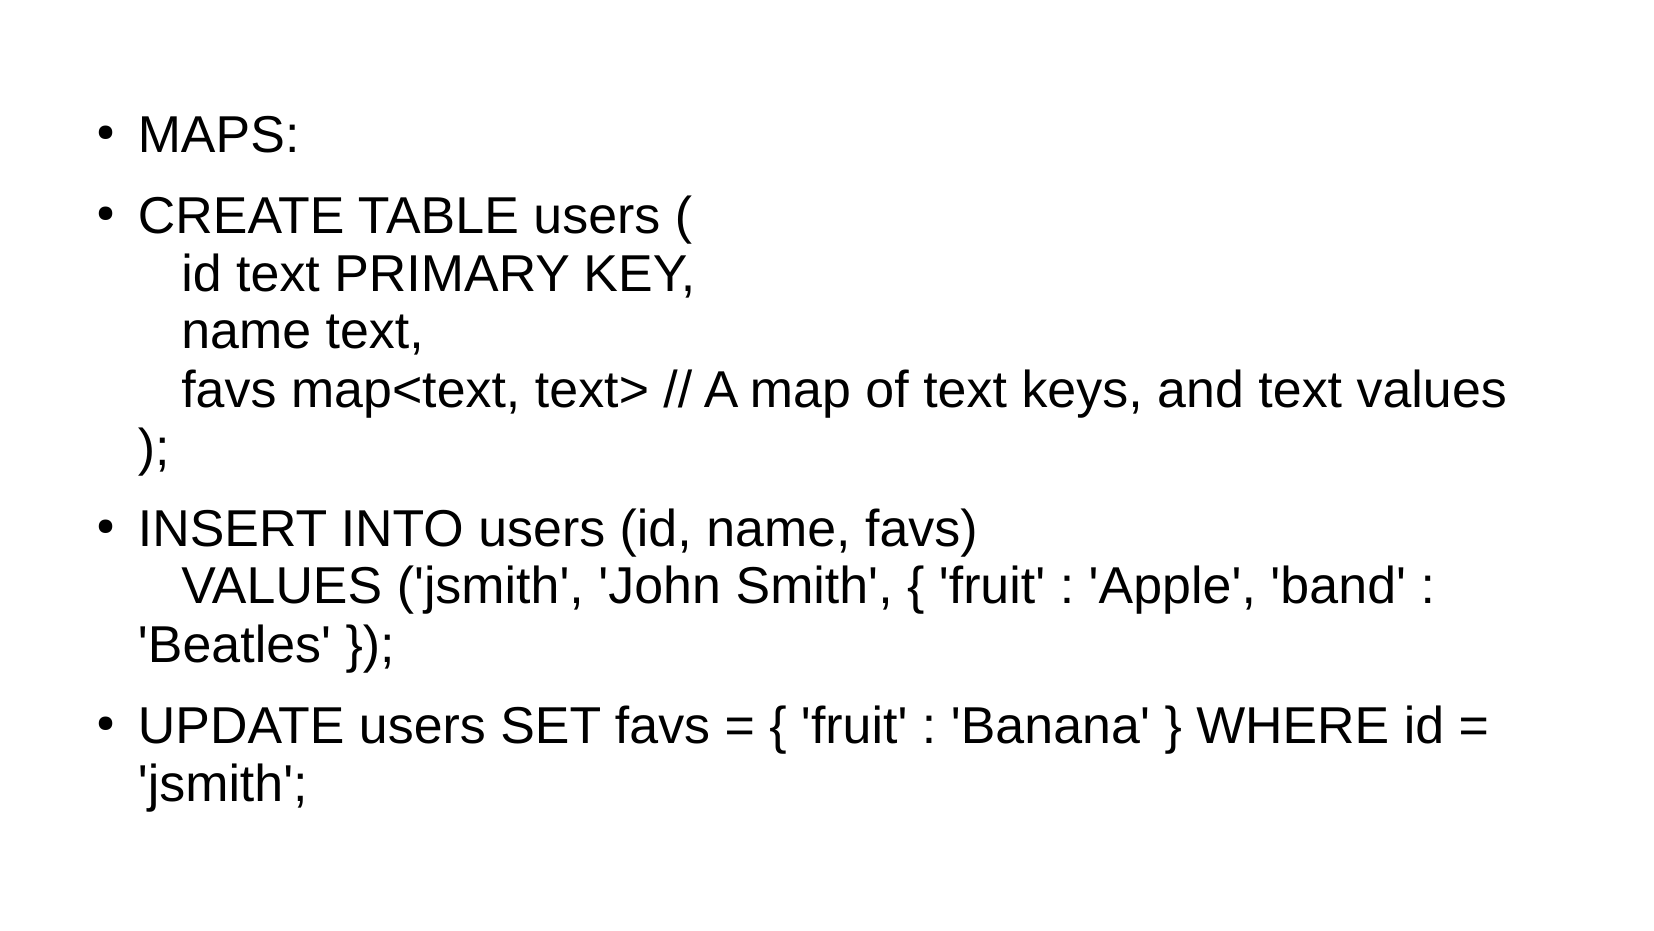

# MAPS:
CREATE TABLE users (
 id text PRIMARY KEY,
 name text,
 favs map<text, text> // A map of text keys, and text values
);
INSERT INTO users (id, name, favs)
 VALUES ('jsmith', 'John Smith', { 'fruit' : 'Apple', 'band' : 'Beatles' });
UPDATE users SET favs = { 'fruit' : 'Banana' } WHERE id = 'jsmith';